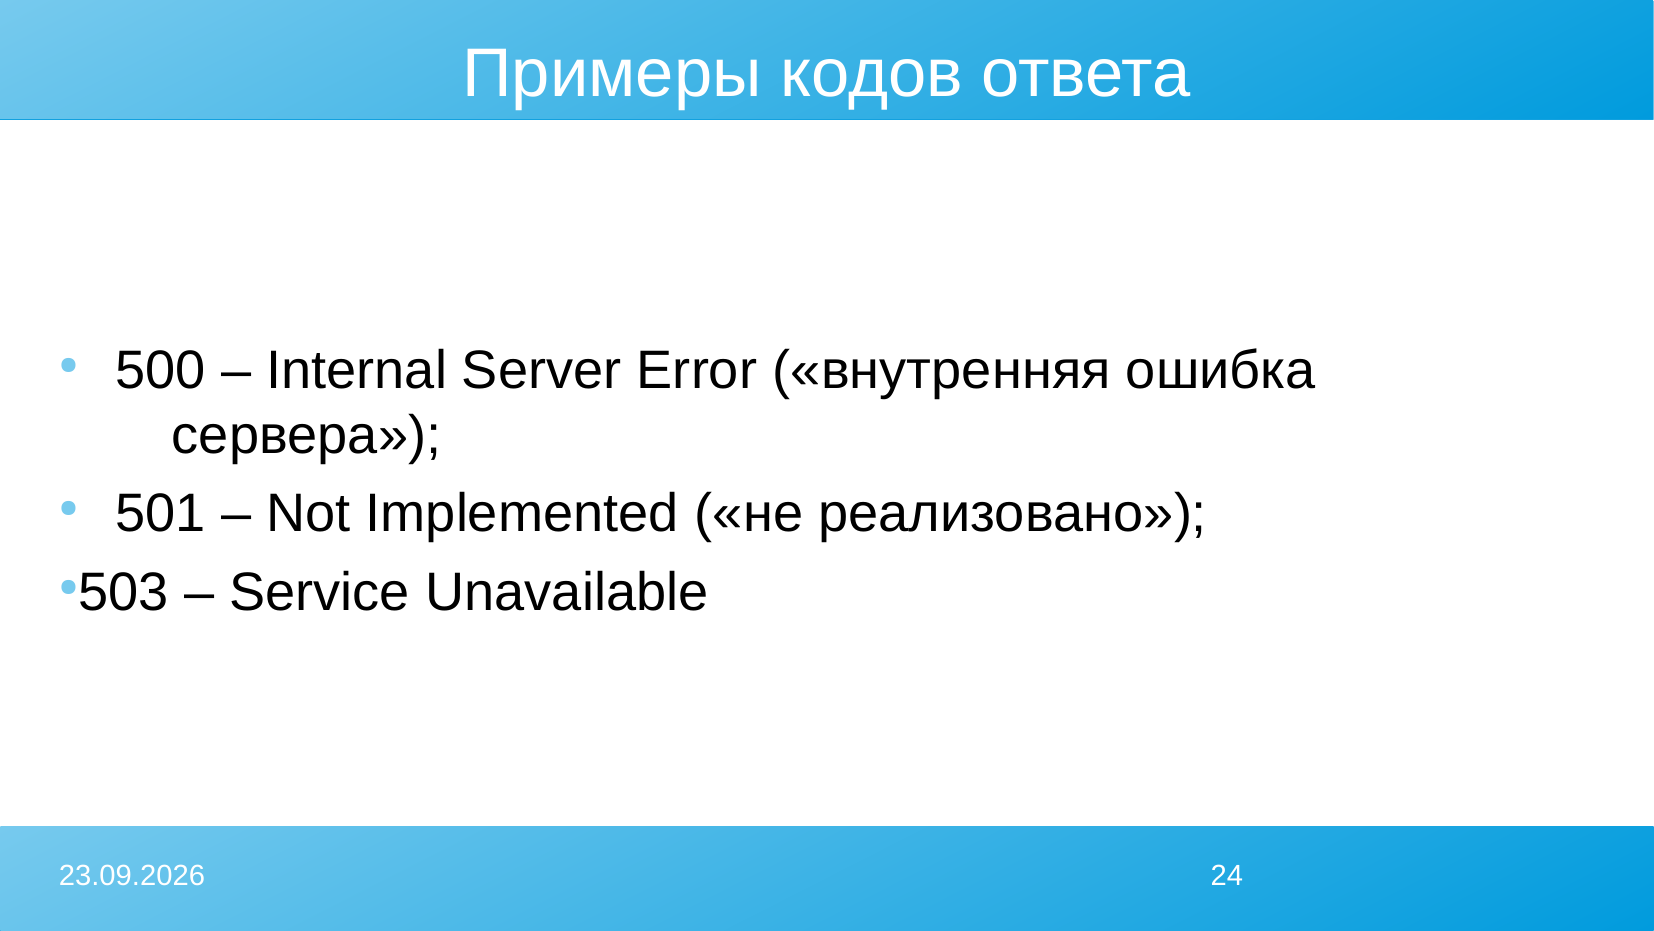

# Примеры кодов ответа
500 – Internal Server Error («внутренняя ошибка сервера»);
501 – Not Implemented («не реализовано»);
503 – Service Unavailable